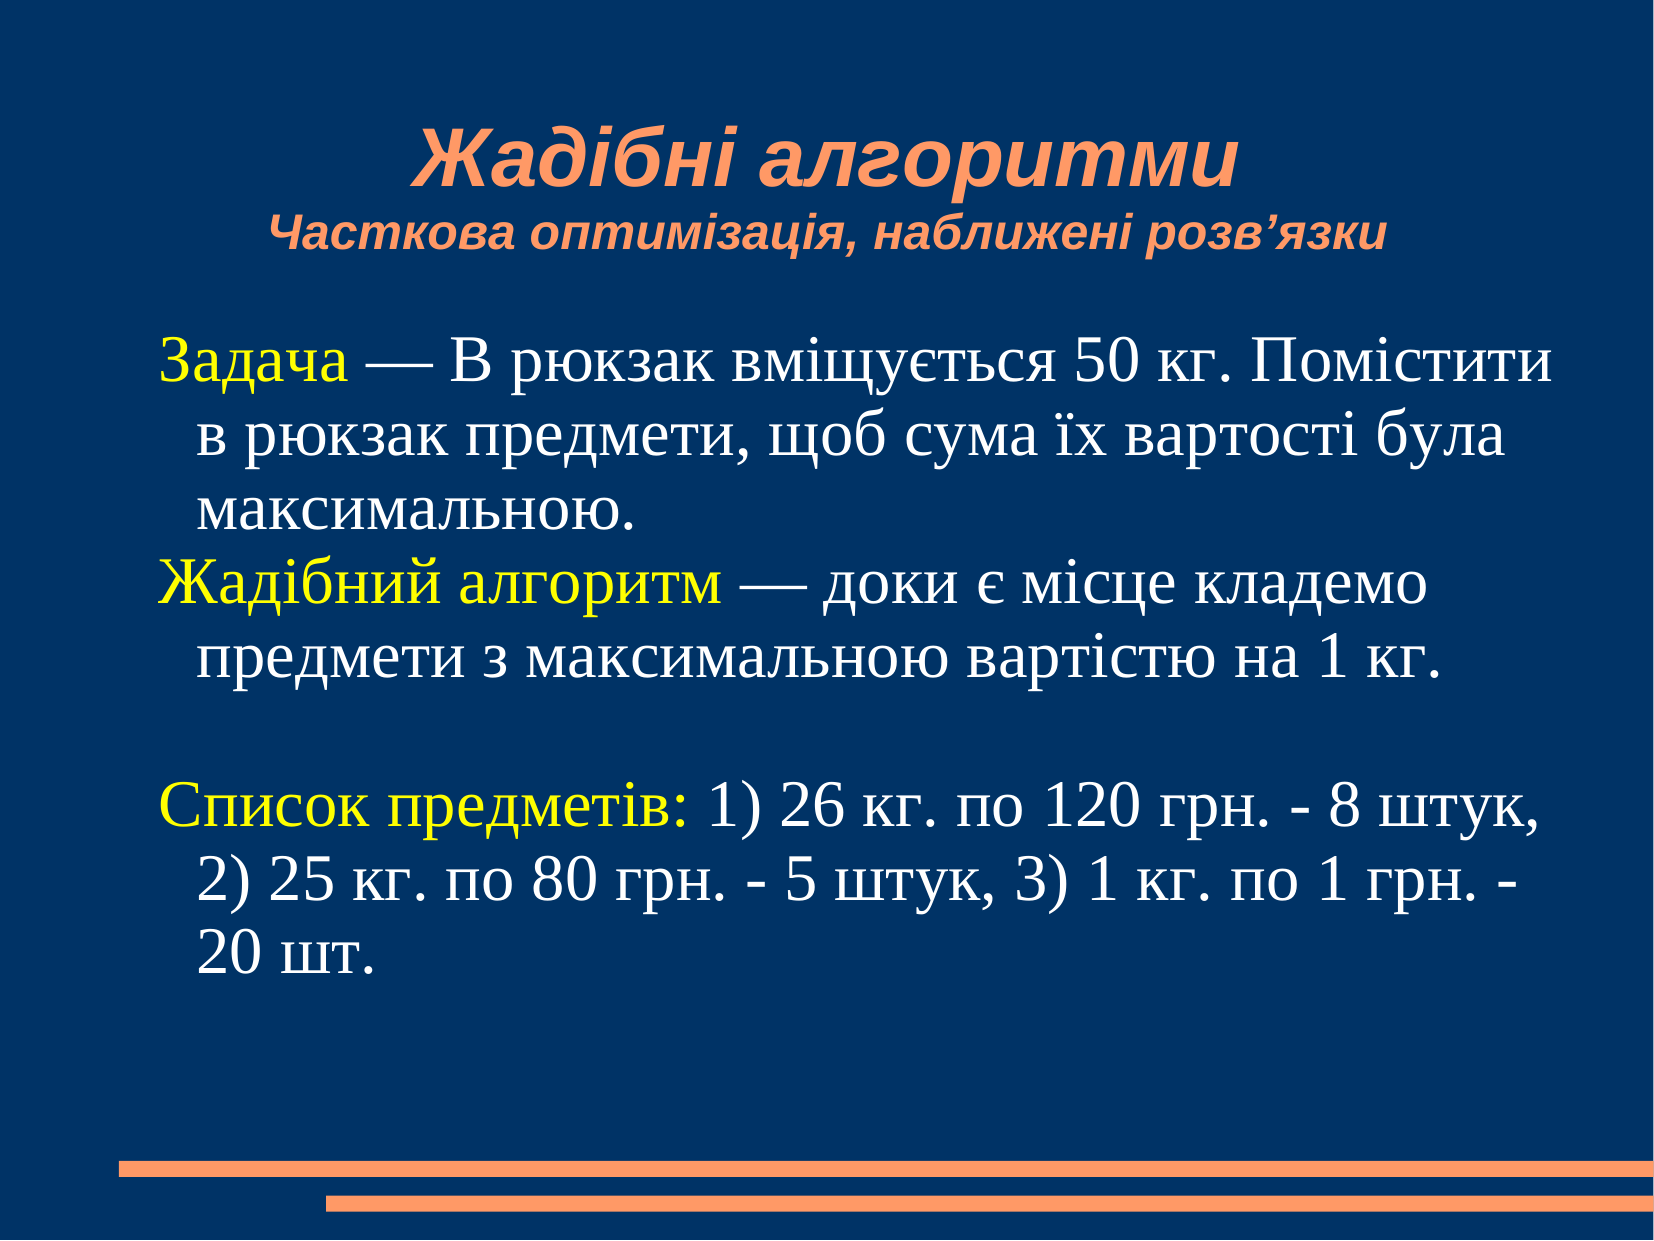

# Жадібні алгоритми Часткова оптимізація, наближені розв’язки
Задача — В рюкзак вміщується 50 кг. Помістити в рюкзак предмети, щоб сума їх вартості була максимальною.
Жадібний алгоритм — доки є місце кладемо предмети з максимальною вартістю на 1 кг.
Список предметів: 1) 26 кг. по 120 грн. - 8 штук, 2) 25 кг. по 80 грн. - 5 штук, 3) 1 кг. по 1 грн. - 20 шт.